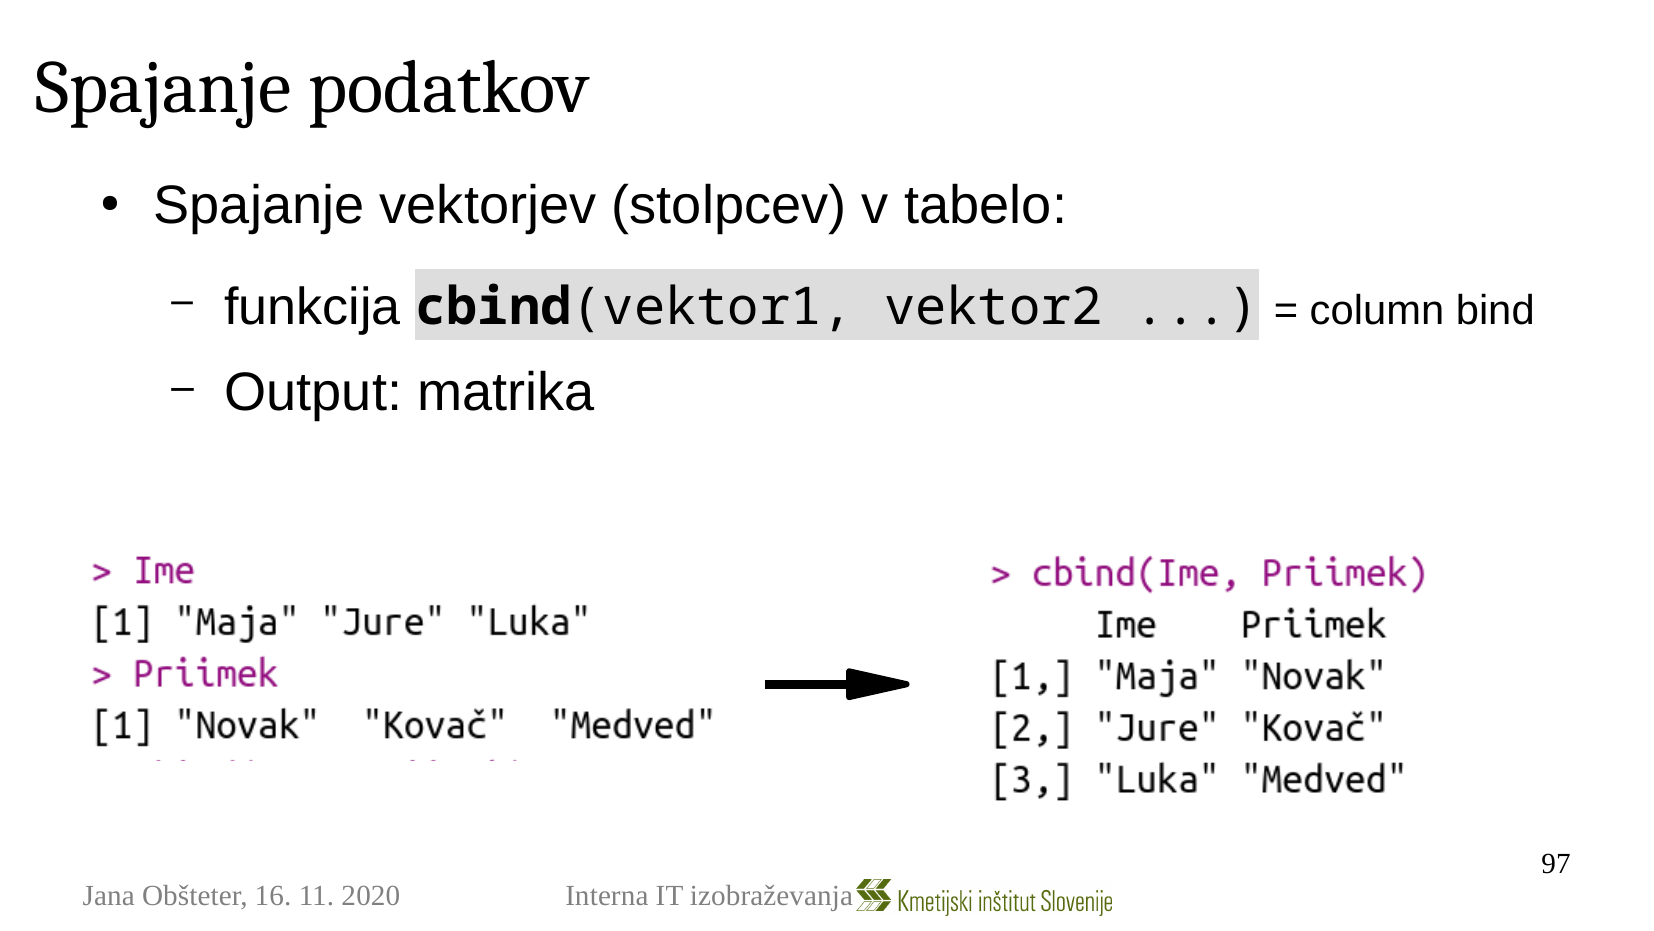

# Spajanje podatkov
Spajanje vektorjev (stolpcev) v tabelo:
funkcija cbind(vektor1, vektor2 ...) = column bind
Output: matrika
97